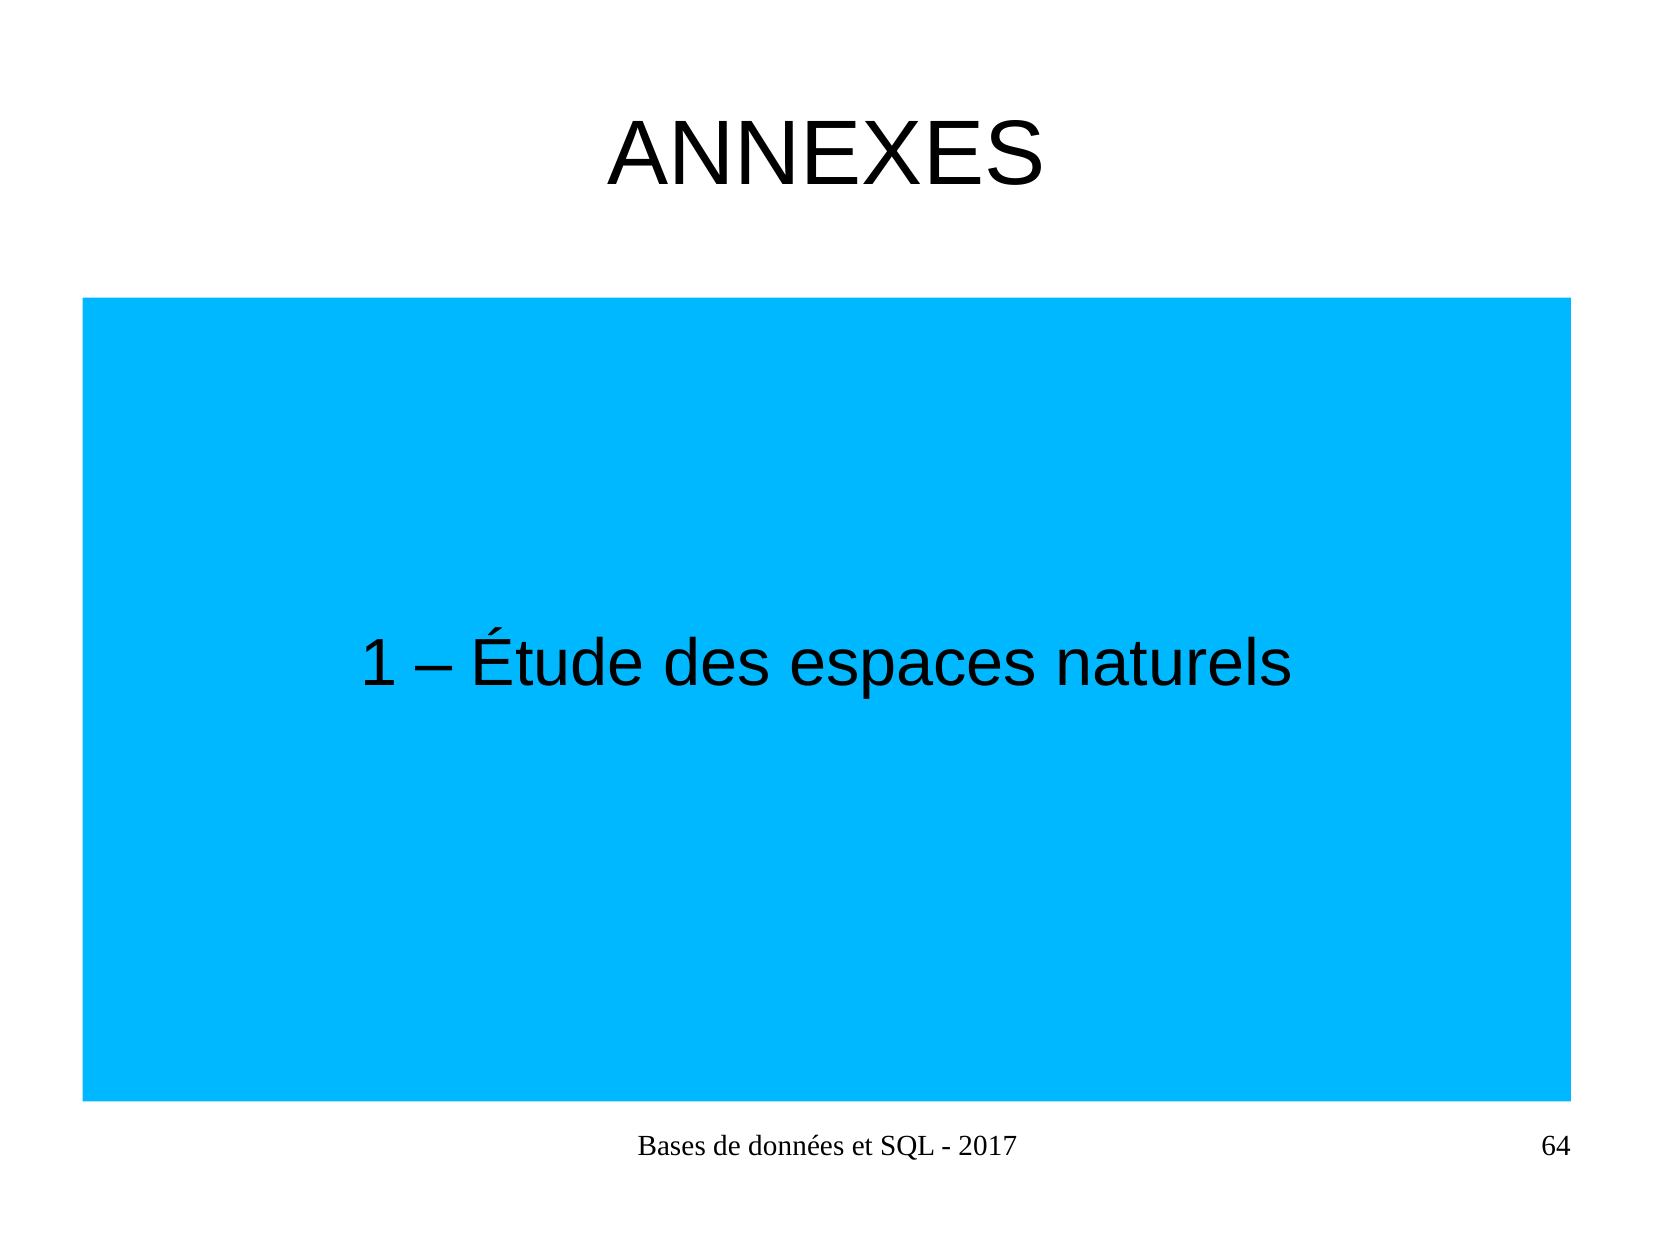

# ANNEXES
1 – Étude des espaces naturels
Bases de données et SQL - 2017
64